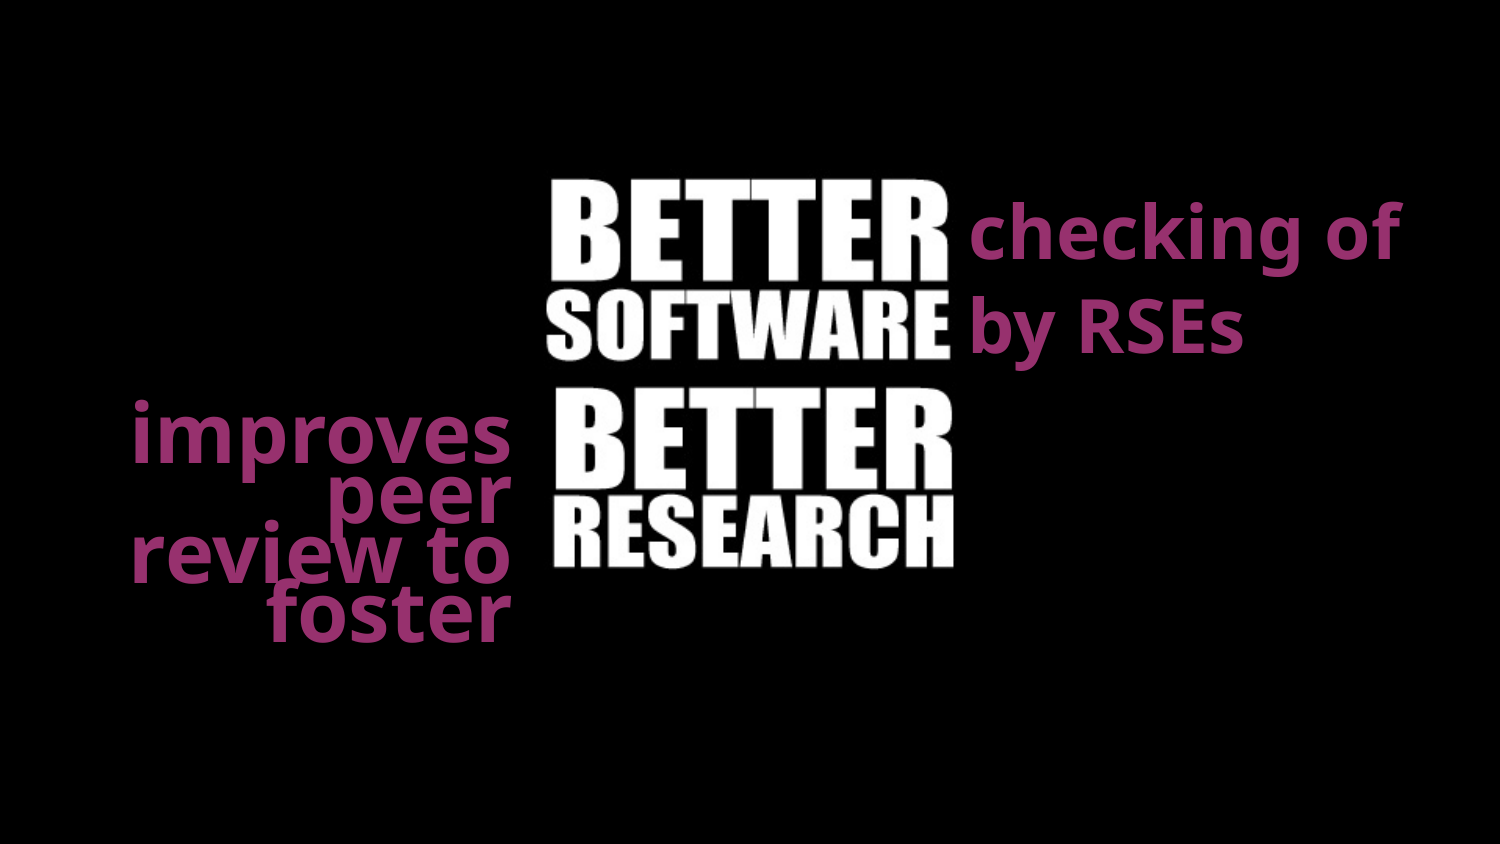

checking of
by RSEs
improves peer review to foster